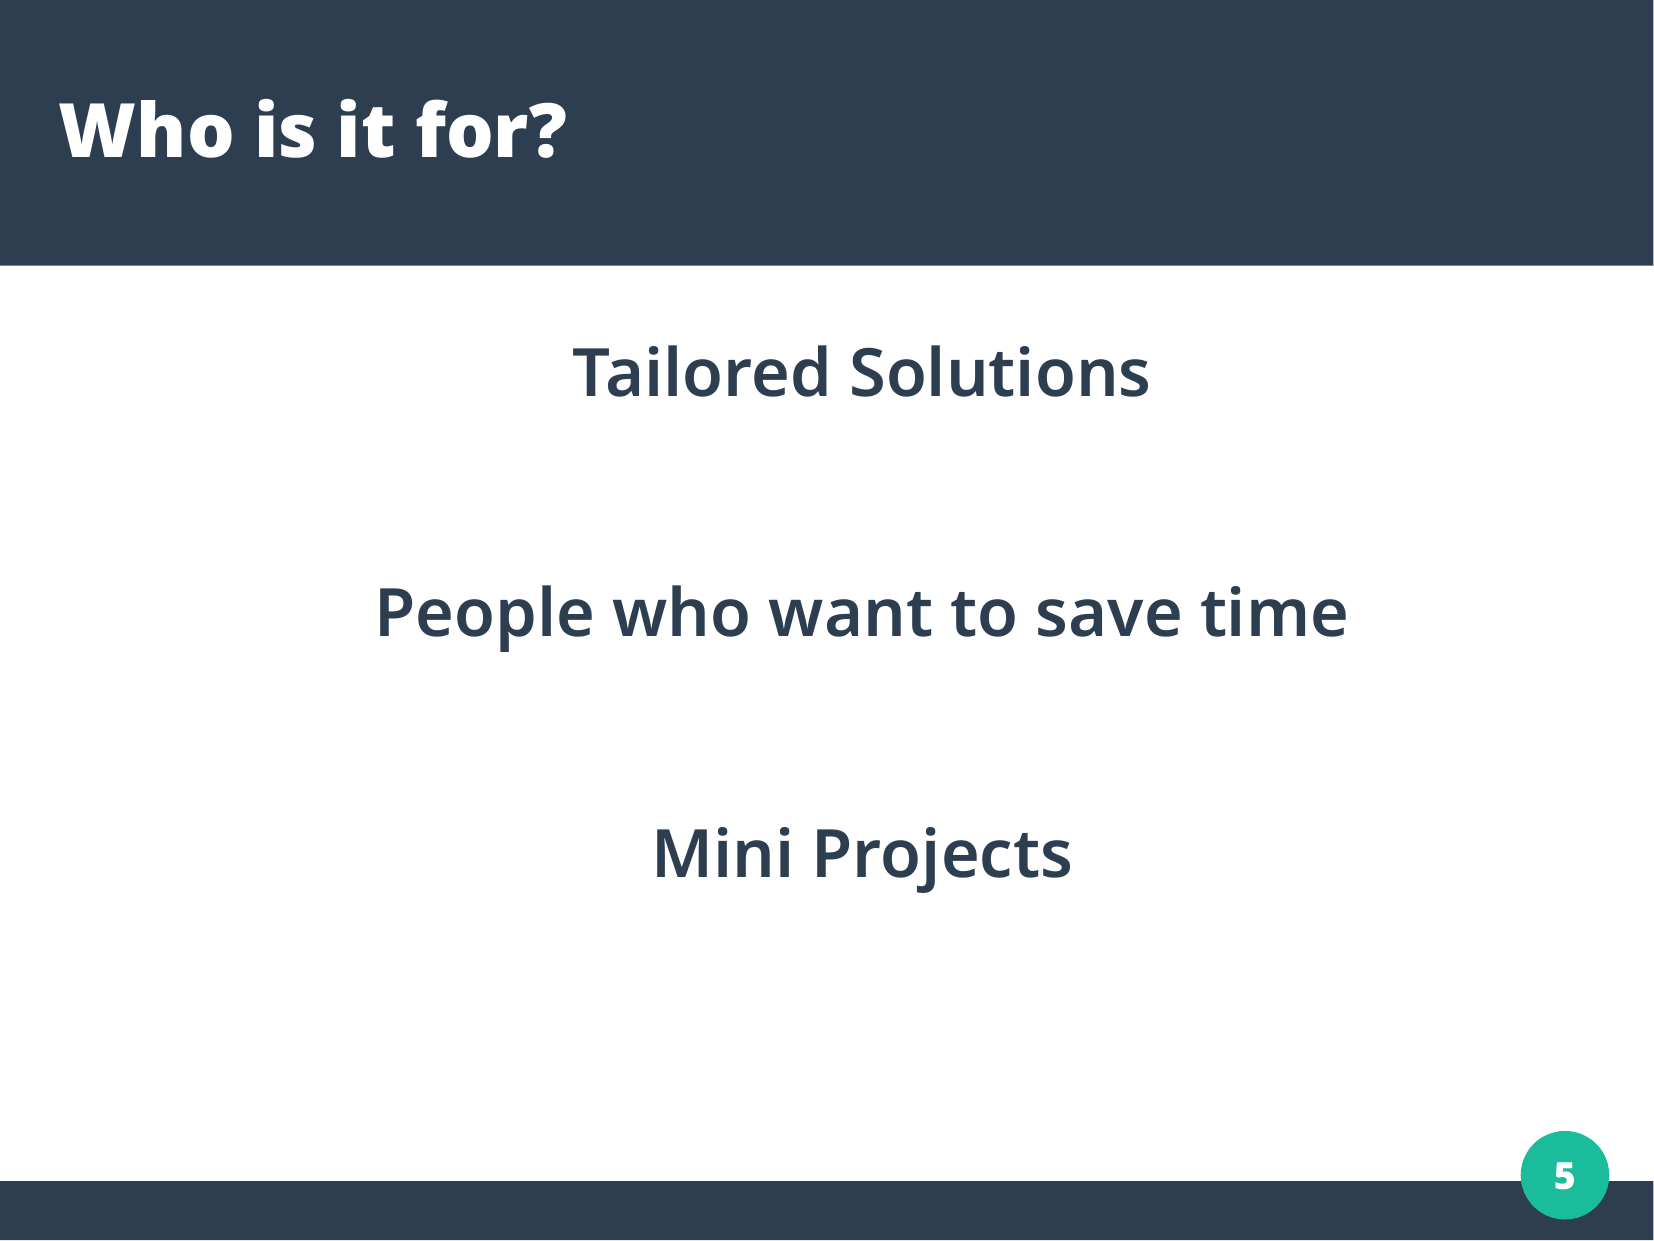

# Who is it for?
Tailored Solutions
People who want to save time
Mini Projects
5